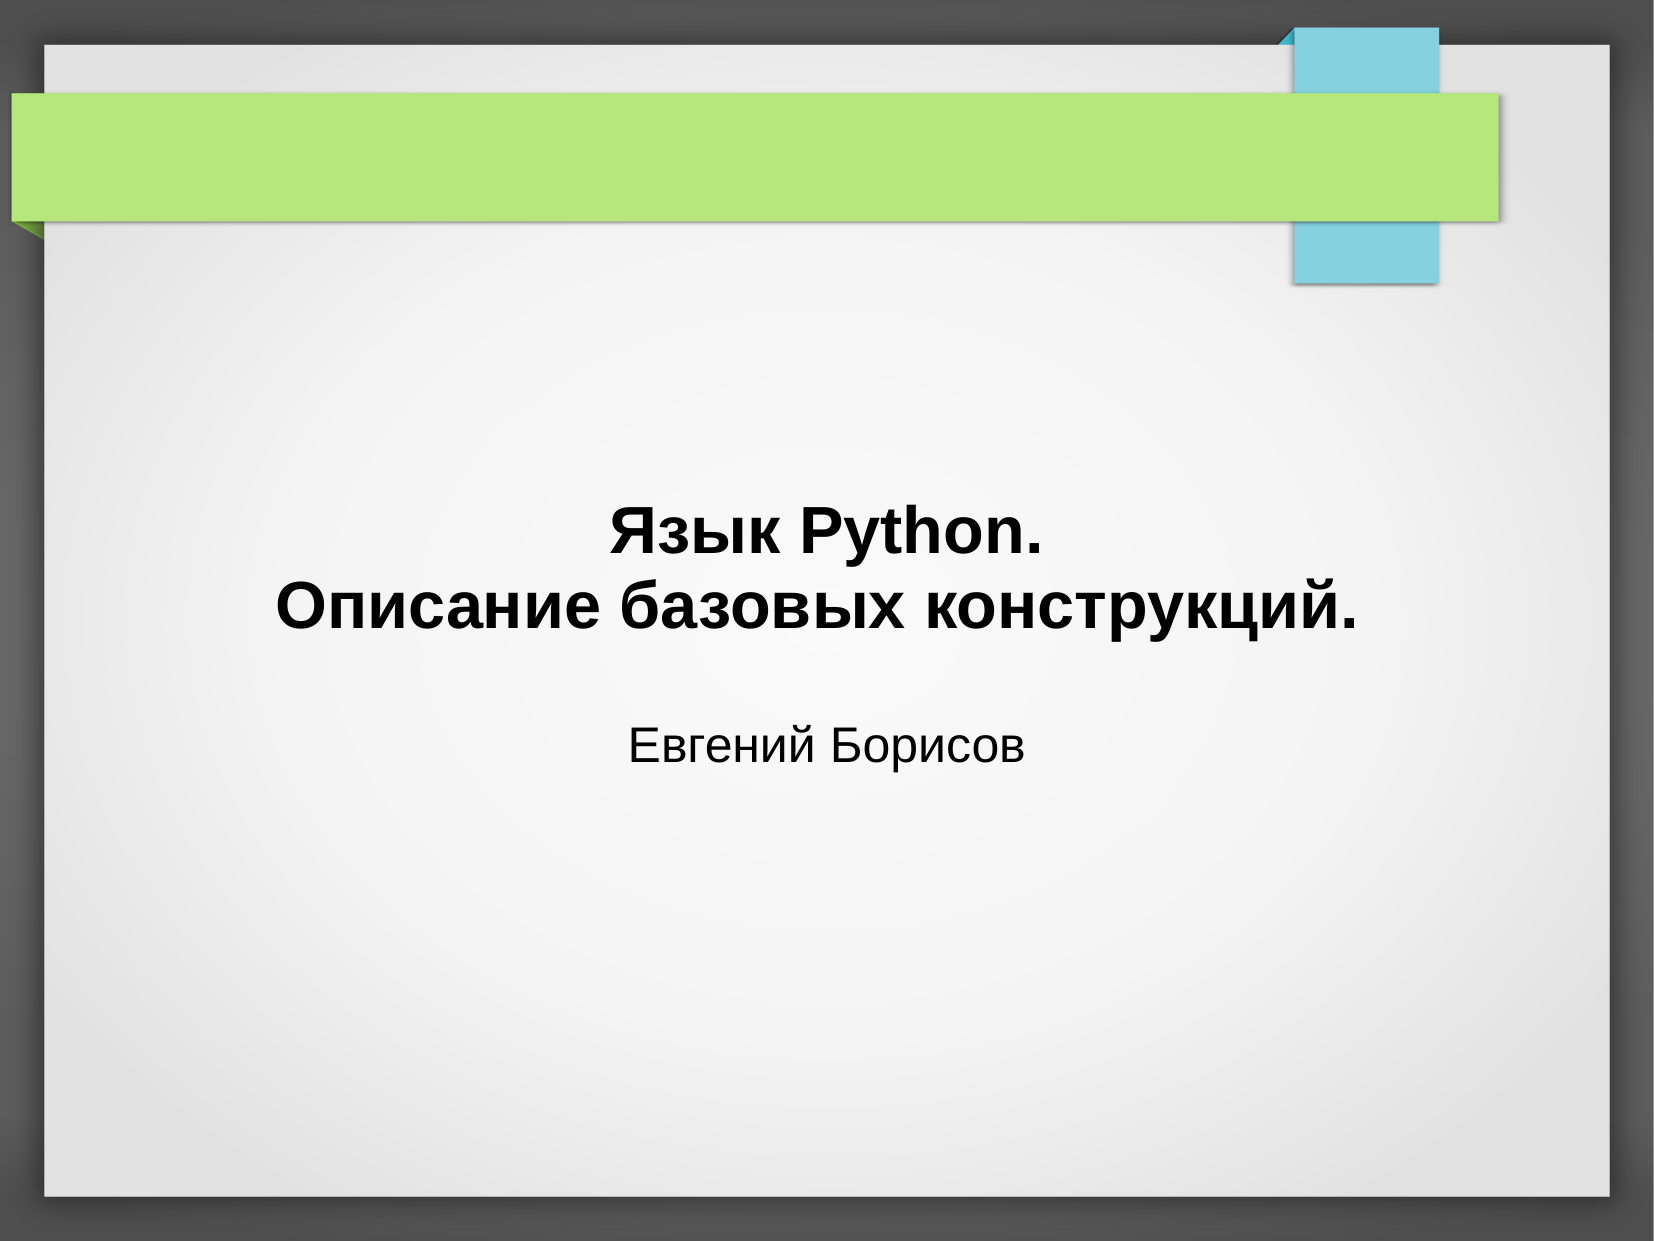

# Язык Python.
Описание базовых конструкций.
Евгений Борисов